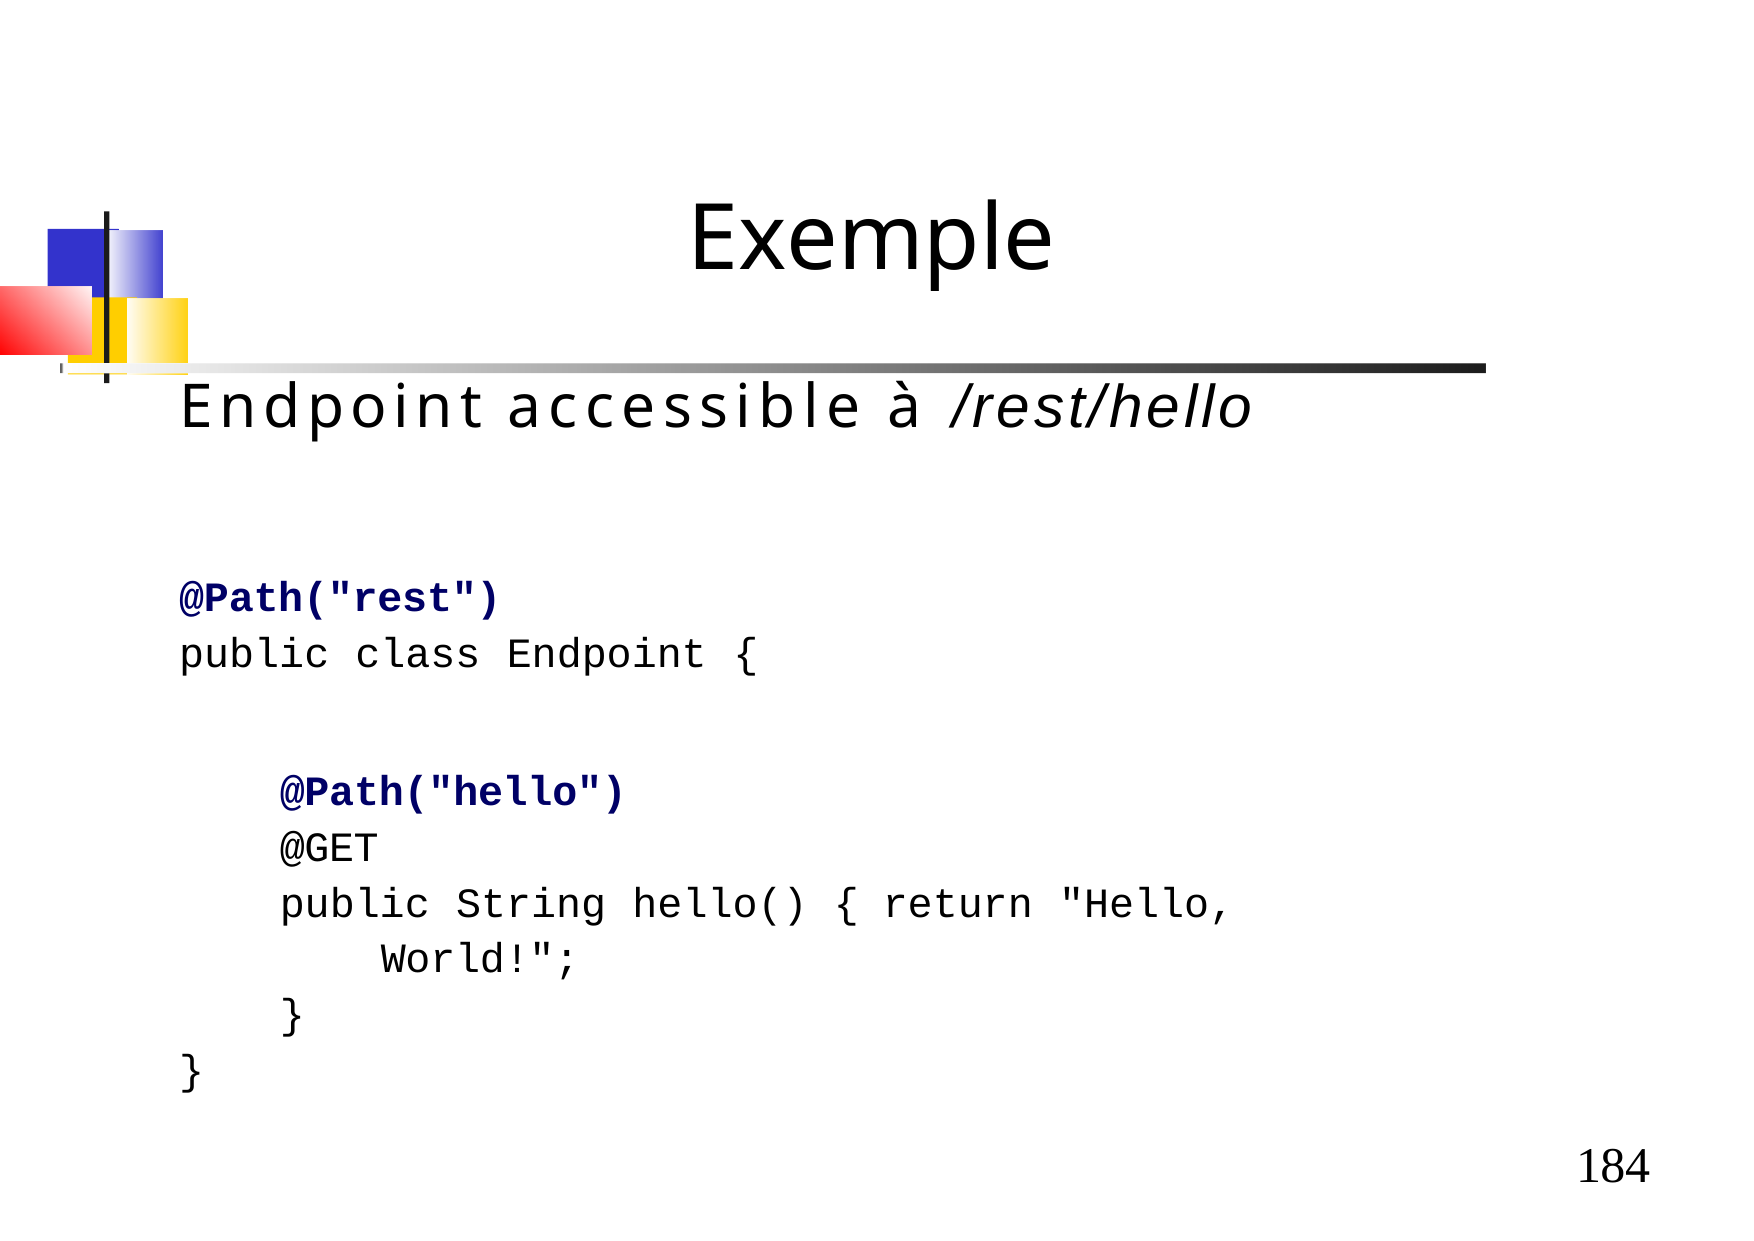

# Exemple
Endpoint accessible à /rest/hello
@Path("rest")
public class Endpoint {
@Path("hello")
@GET
public String hello() { return "Hello, World!";
}
}
184